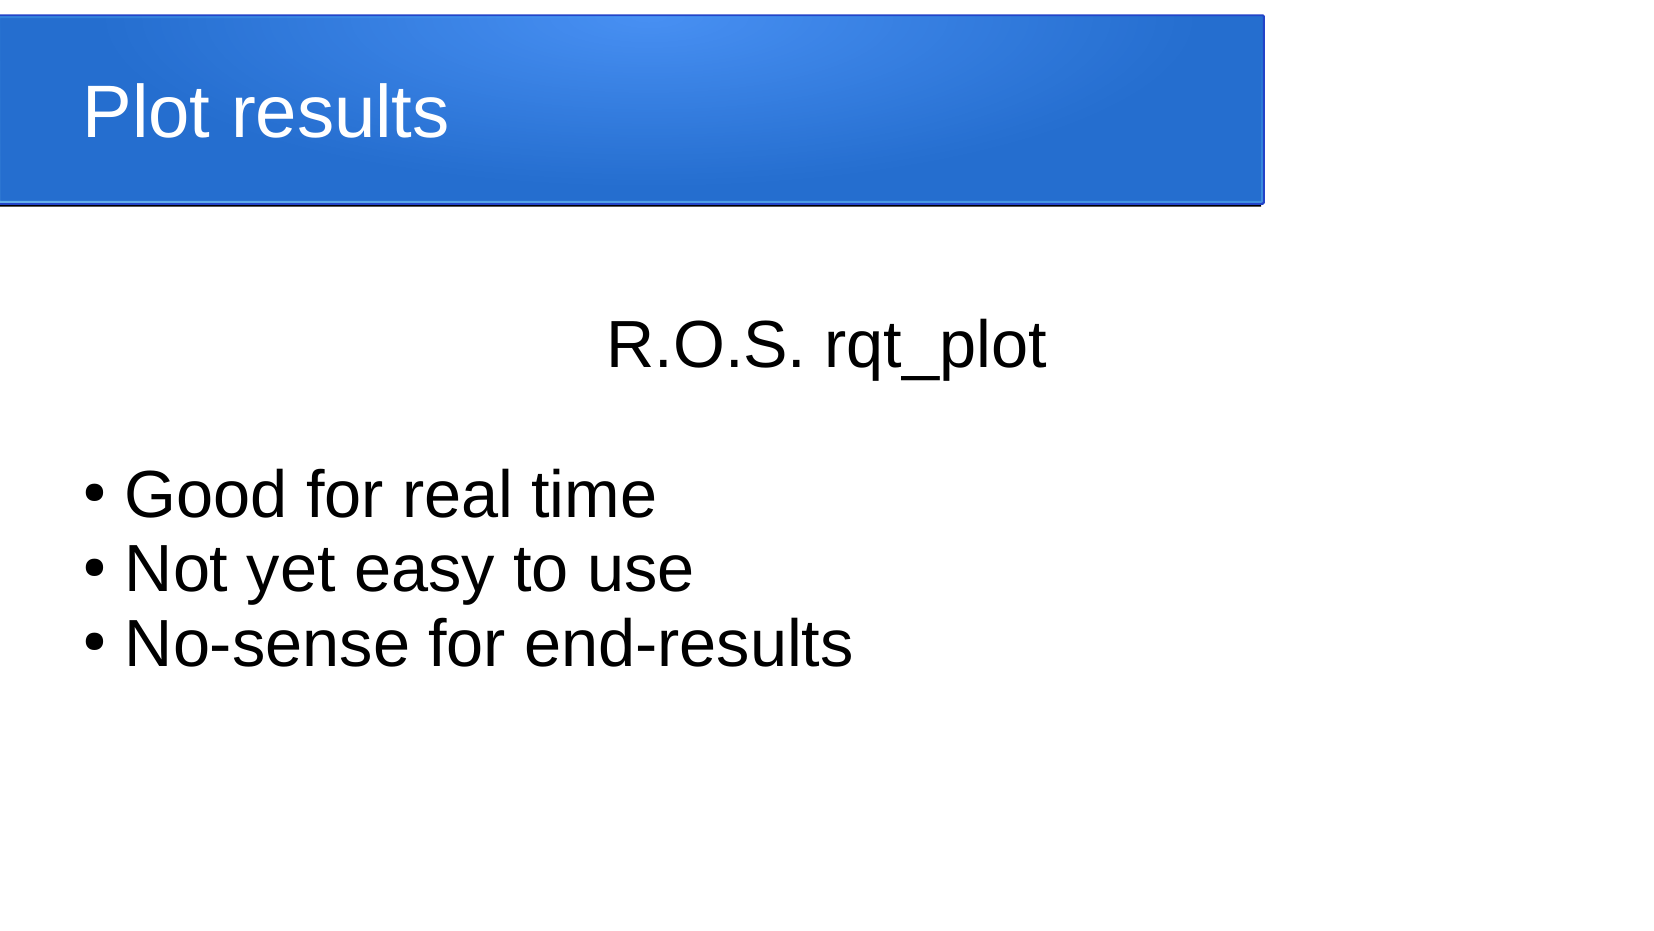

# Plot results
R.O.S. rqt_plot
 Good for real time
 Not yet easy to use
 No-sense for end-results